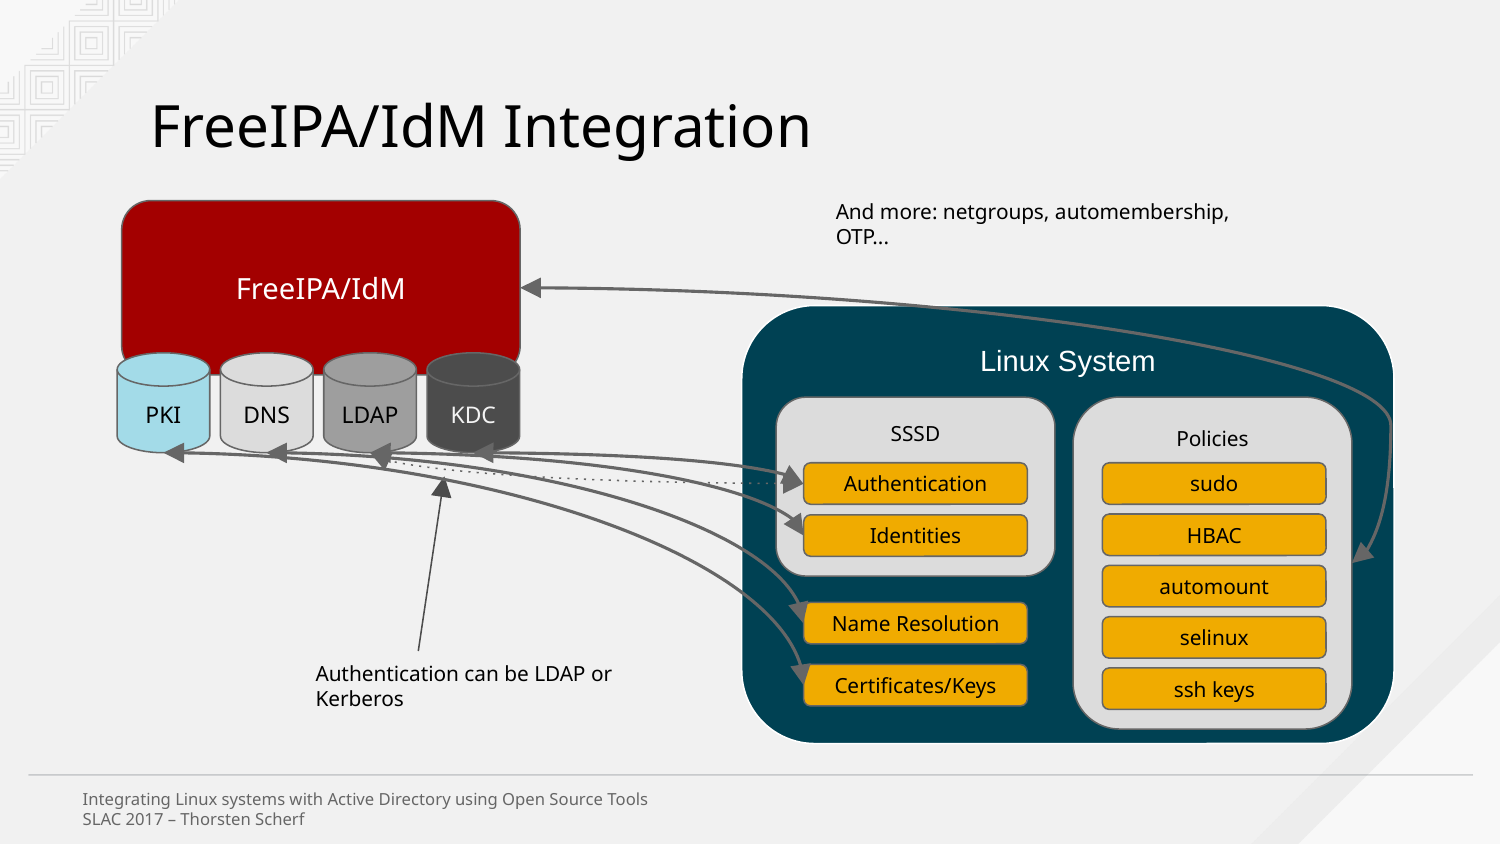

# FreeIPA/IdM Integration
And more: netgroups, automembership, OTP...
FreeIPA/IdM
Linux System
PKI
DNS
LDAP
KDC
SSSD
Policies
Authentication
sudo
HBAC
Identities
automount
Name Resolution
Authentication can be LDAP or Kerberos
selinux
Certificates/Keys
ssh keys